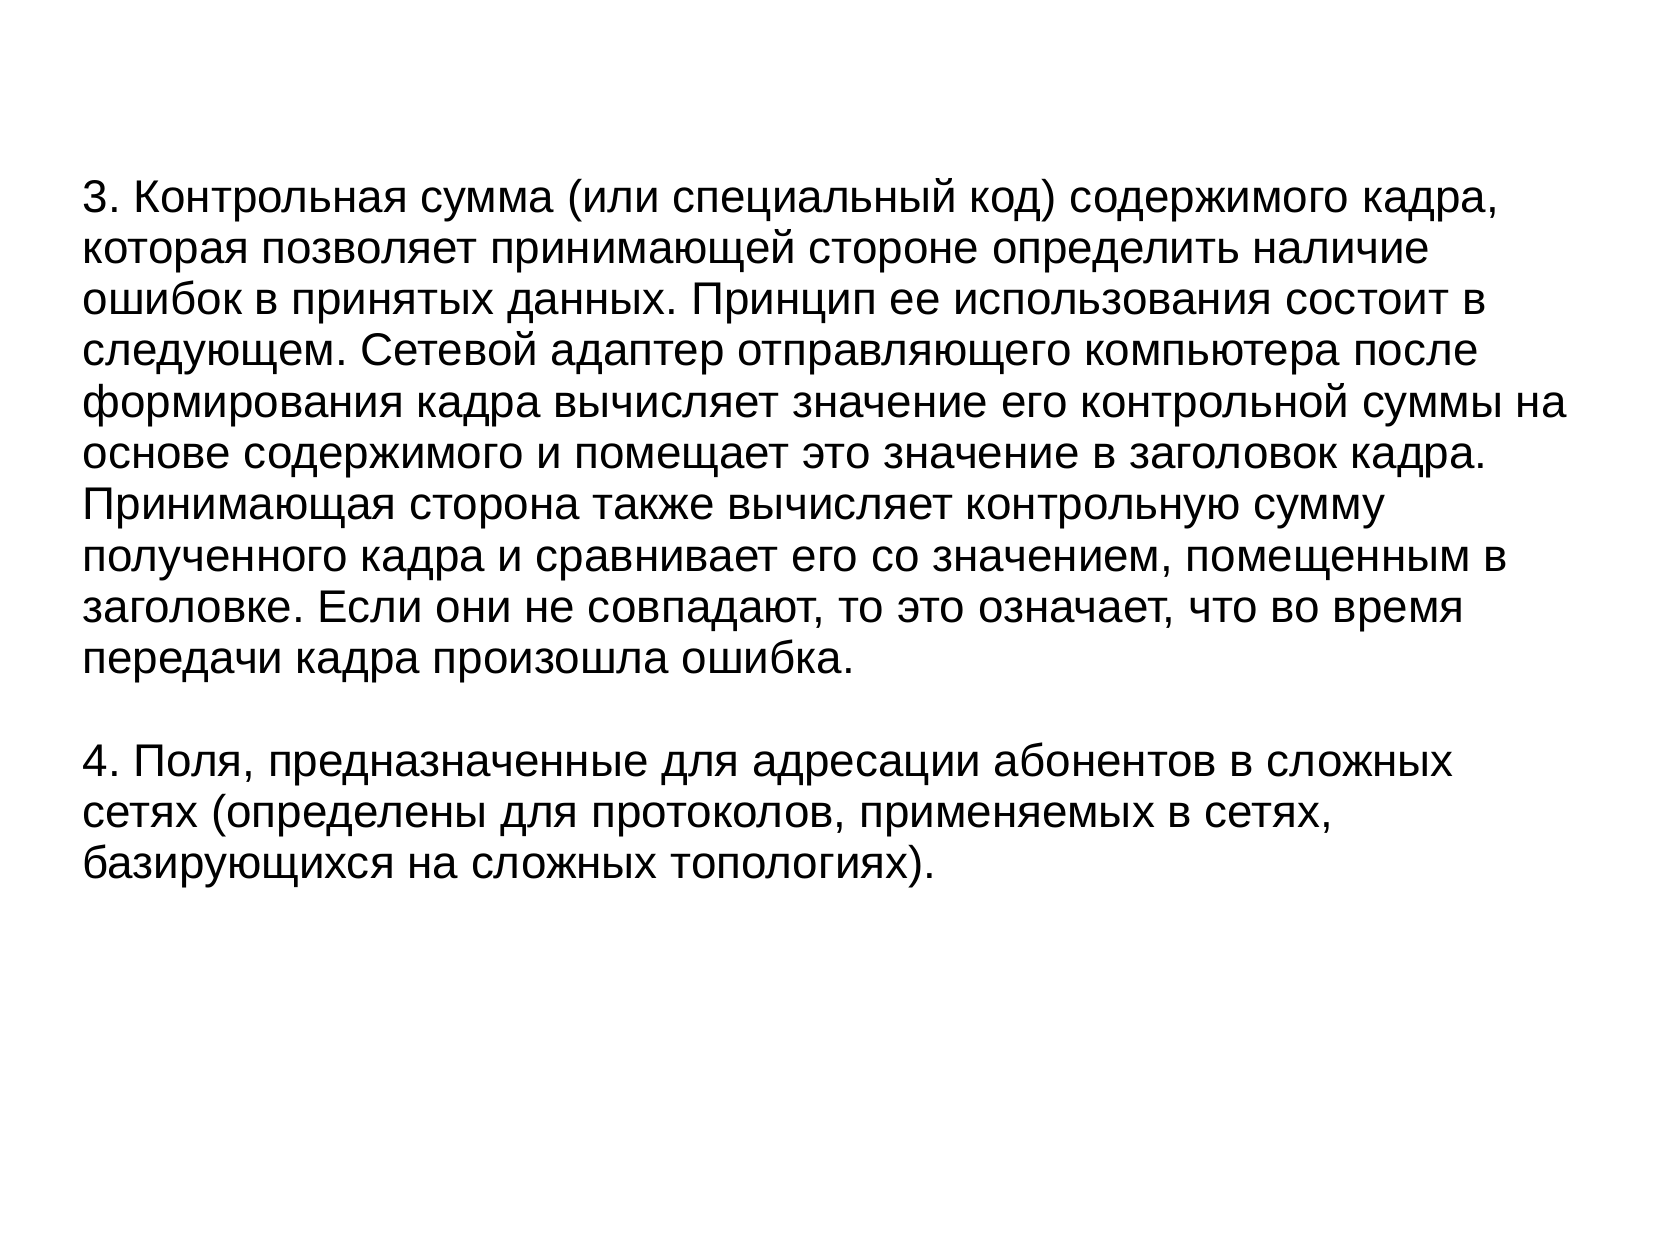

# 3. Контрольная сумма (или специальный код) содержимого кадра, которая позволяет принимающей стороне определить наличие ошибок в принятых данных. Принцип ее использования состоит в следующем. Сетевой адаптер отправляющего компьютера после формирования кадра вычисляет значение его контрольной суммы на основе содержимого и помещает это значение в заголовок кадра. Принимающая сторона также вычисляет контрольную сумму полученного кадра и сравнивает его со значением, помещенным в заголовке. Если они не совпадают, то это означает, что во время передачи кадра произошла ошибка.
4. Поля, предназначенные для адресации абонентов в сложных сетях (определены для протоколов, применяемых в сетях, базирующихся на сложных топологиях).